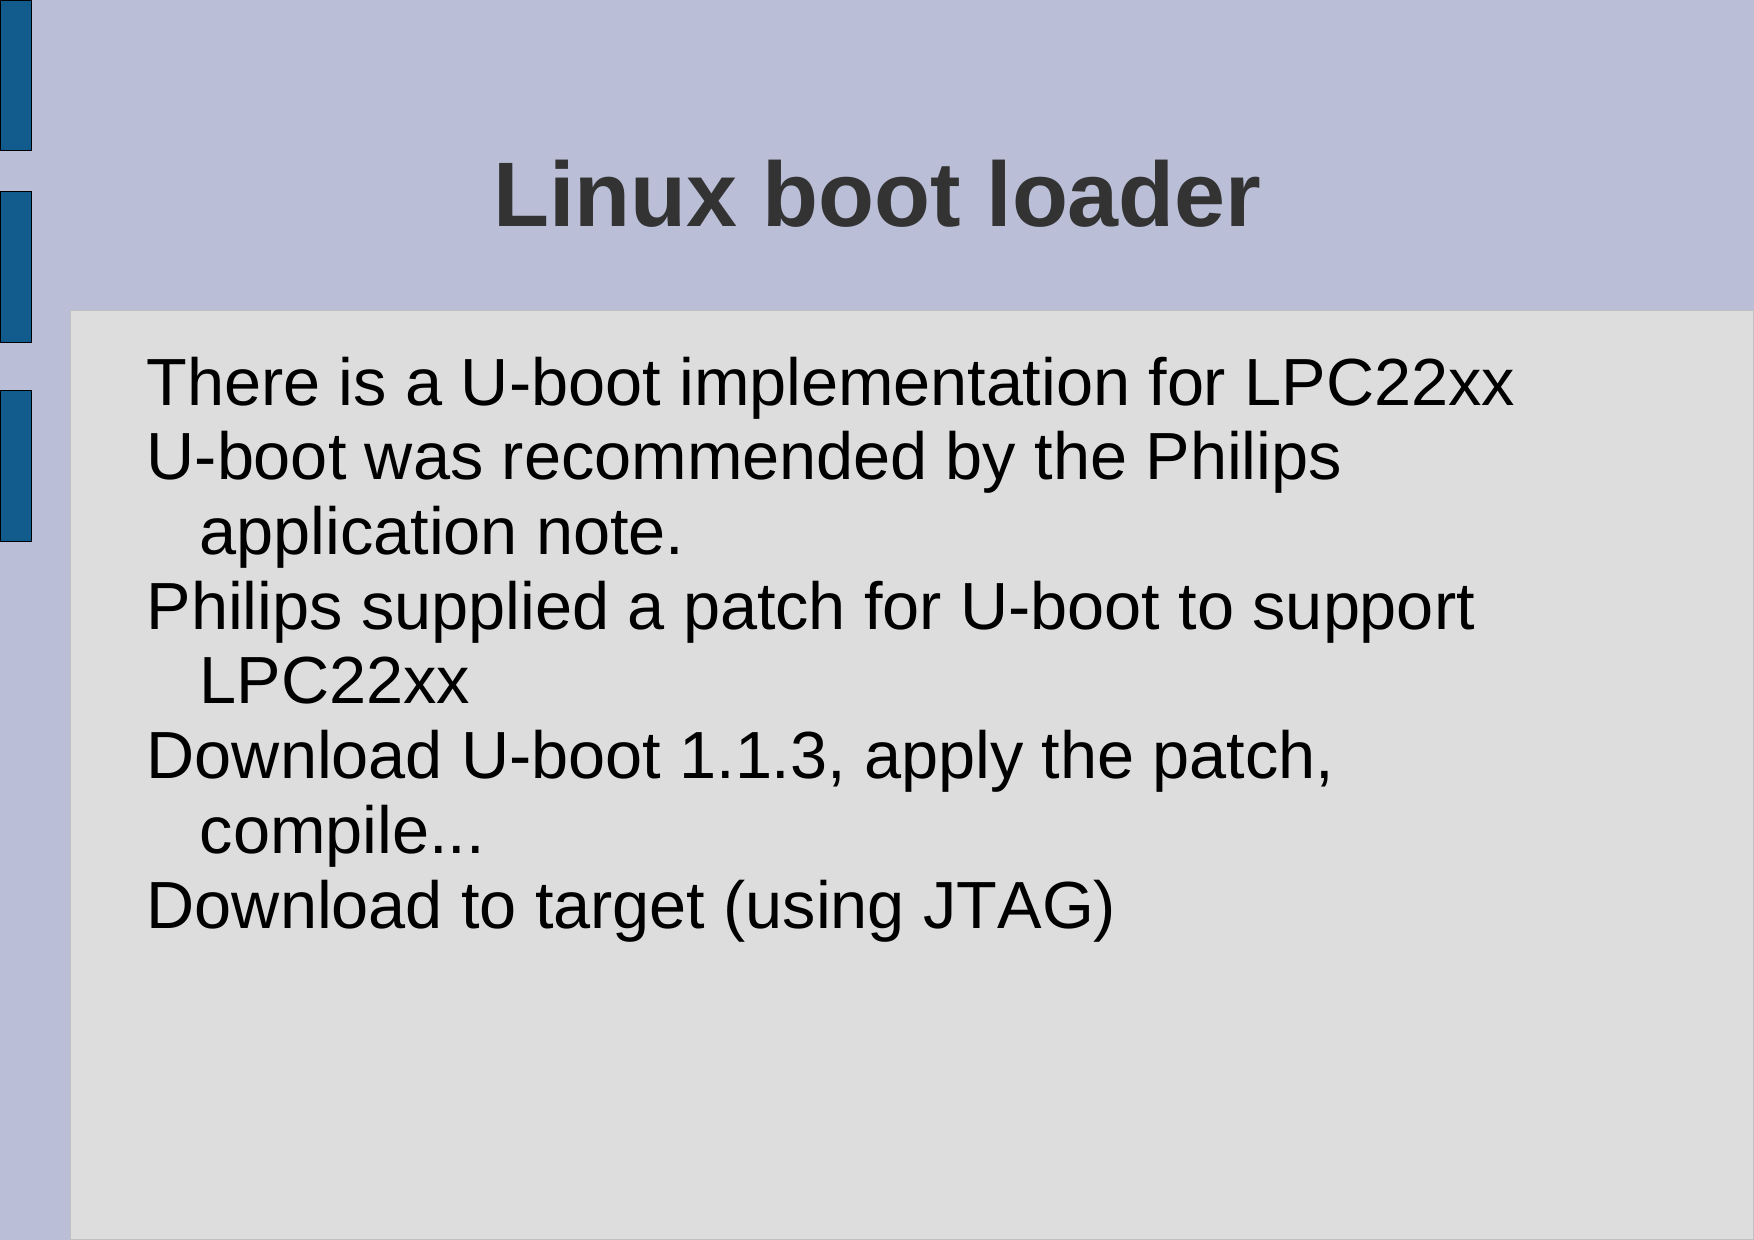

# Linux boot loader
There is a U-boot implementation for LPC22xx
U-boot was recommended by the Philips application note.
Philips supplied a patch for U-boot to support LPC22xx
Download U-boot 1.1.3, apply the patch, compile...
Download to target (using JTAG)